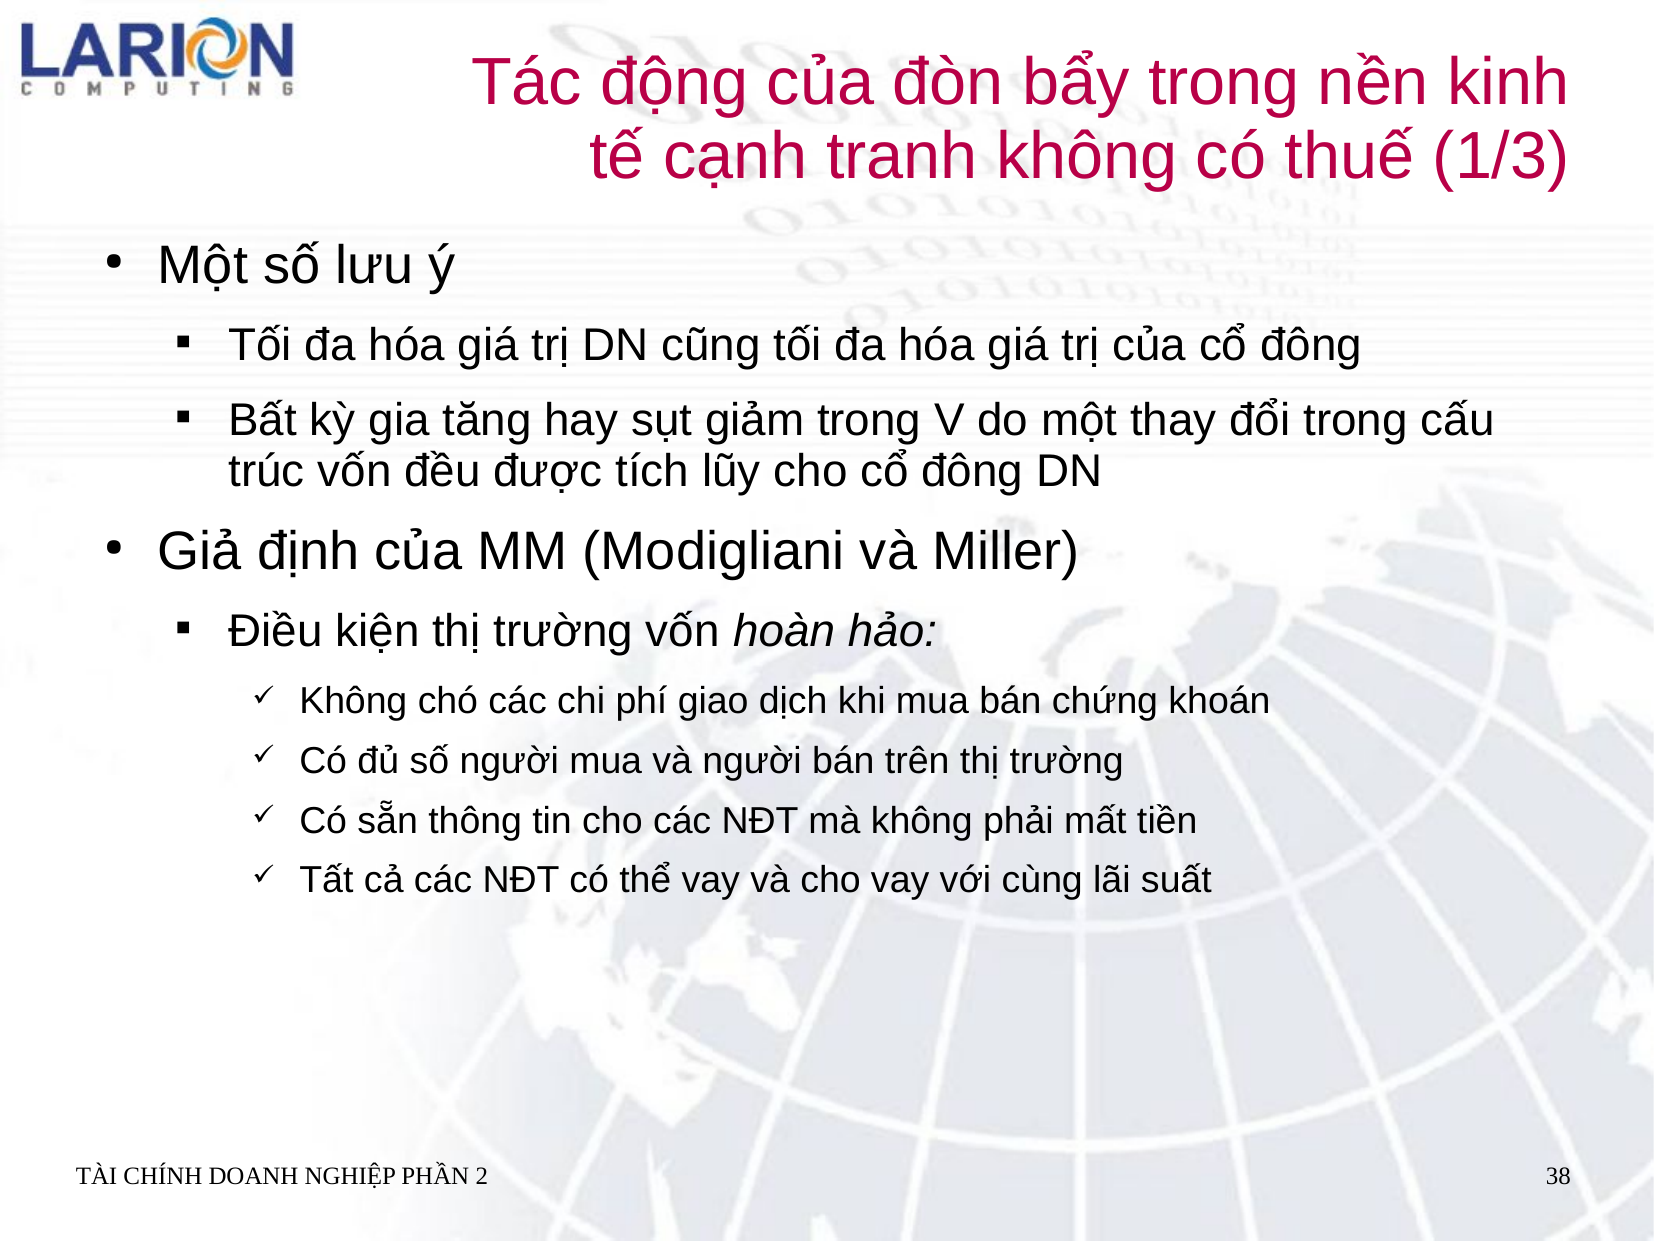

# Tác động của đòn bẩy trong nền kinh tế cạnh tranh không có thuế (1/3)
Một số lưu ý
Tối đa hóa giá trị DN cũng tối đa hóa giá trị của cổ đông
Bất kỳ gia tăng hay sụt giảm trong V do một thay đổi trong cấu trúc vốn đều được tích lũy cho cổ đông DN
Giả định của MM (Modigliani và Miller)
Điều kiện thị trường vốn hoàn hảo:
Không chó các chi phí giao dịch khi mua bán chứng khoán
Có đủ số người mua và người bán trên thị trường
Có sẵn thông tin cho các NĐT mà không phải mất tiền
Tất cả các NĐT có thể vay và cho vay với cùng lãi suất
TÀI CHÍNH DOANH NGHIỆP PHẦN 2
38